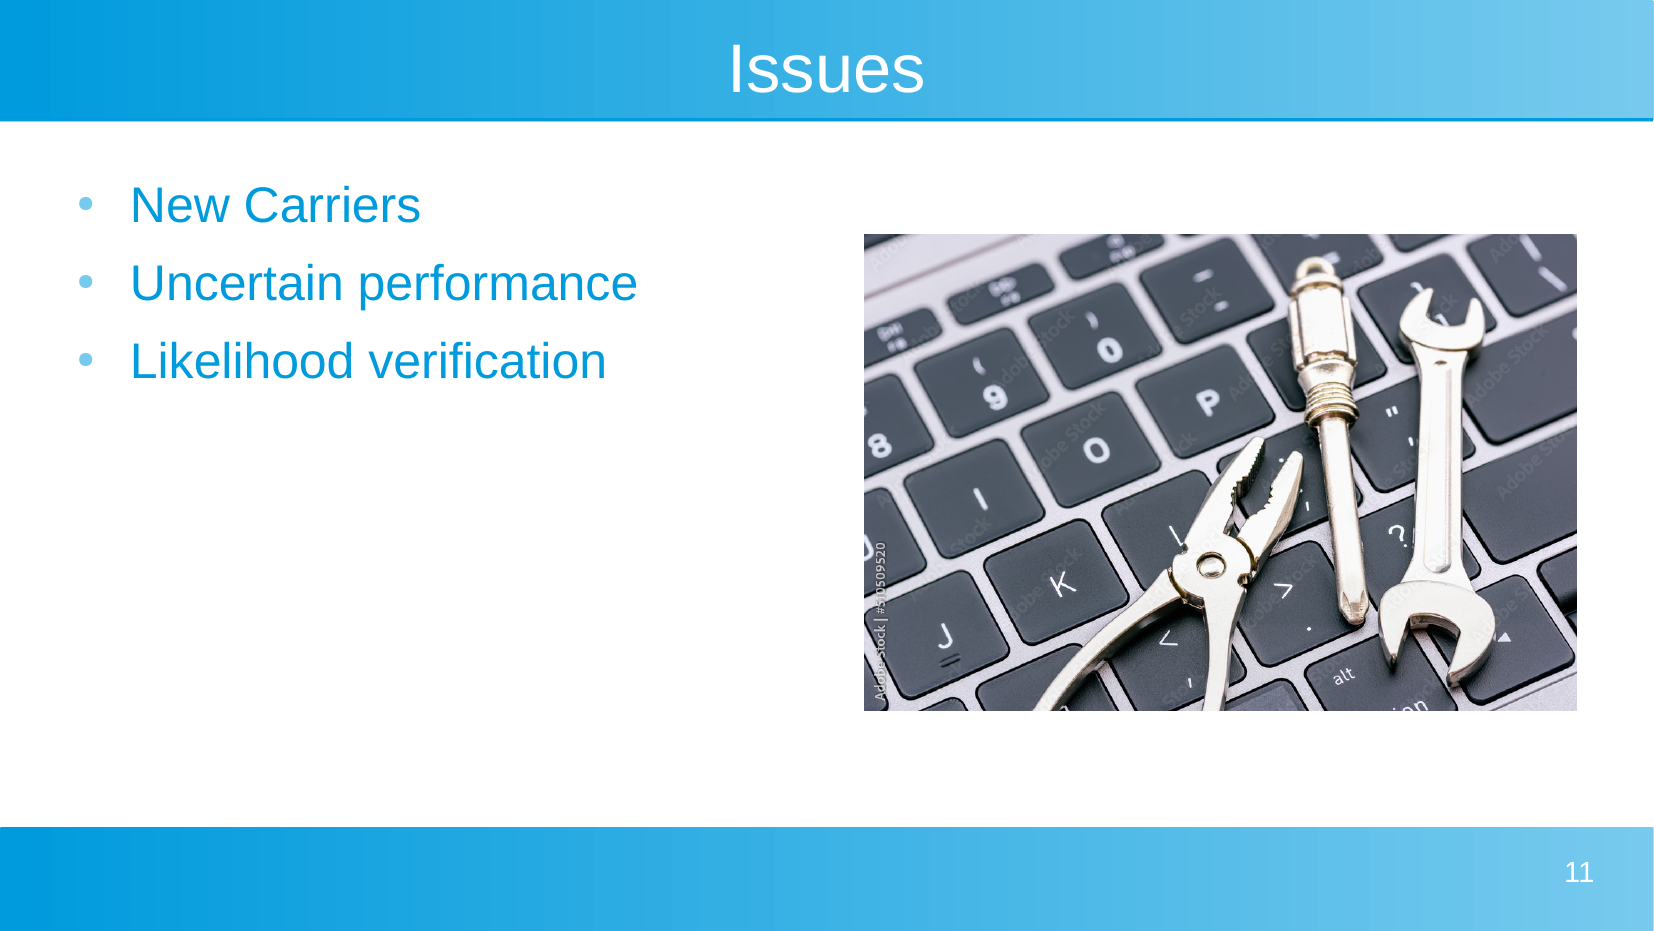

# Issues
New Carriers
Uncertain performance
Likelihood verification
11